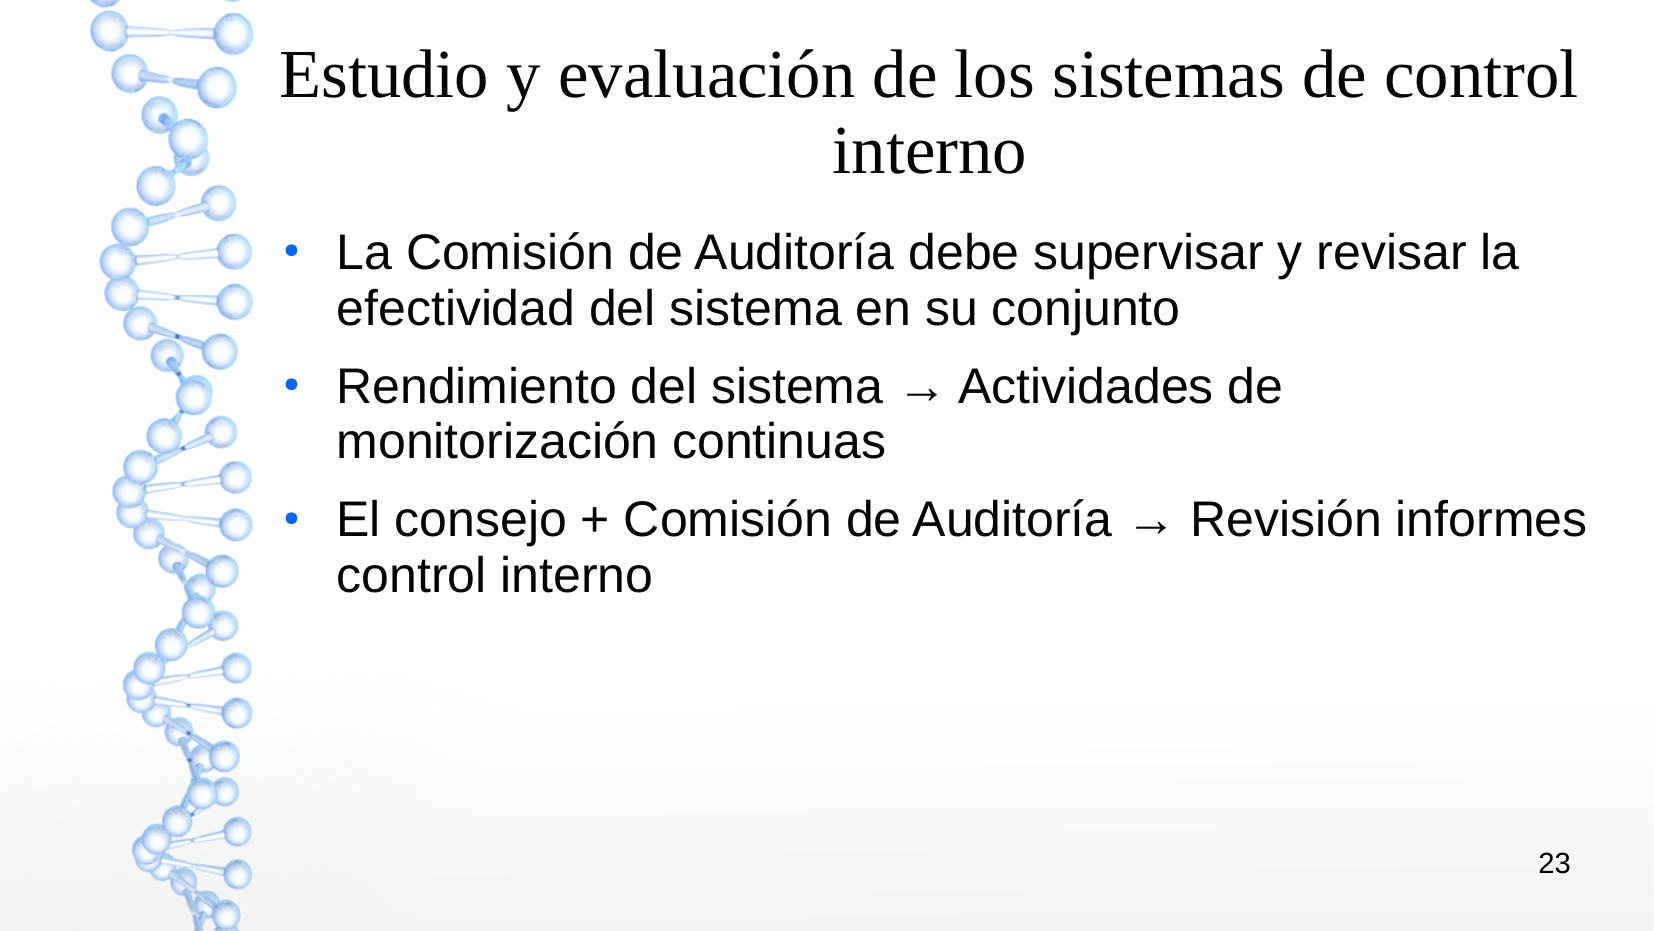

# Estudio y evaluación de los sistemas de control interno
La Comisión de Auditoría debe supervisar y revisar la efectividad del sistema en su conjunto
Rendimiento del sistema → Actividades de monitorización continuas
El consejo + Comisión de Auditoría → Revisión informes control interno
23